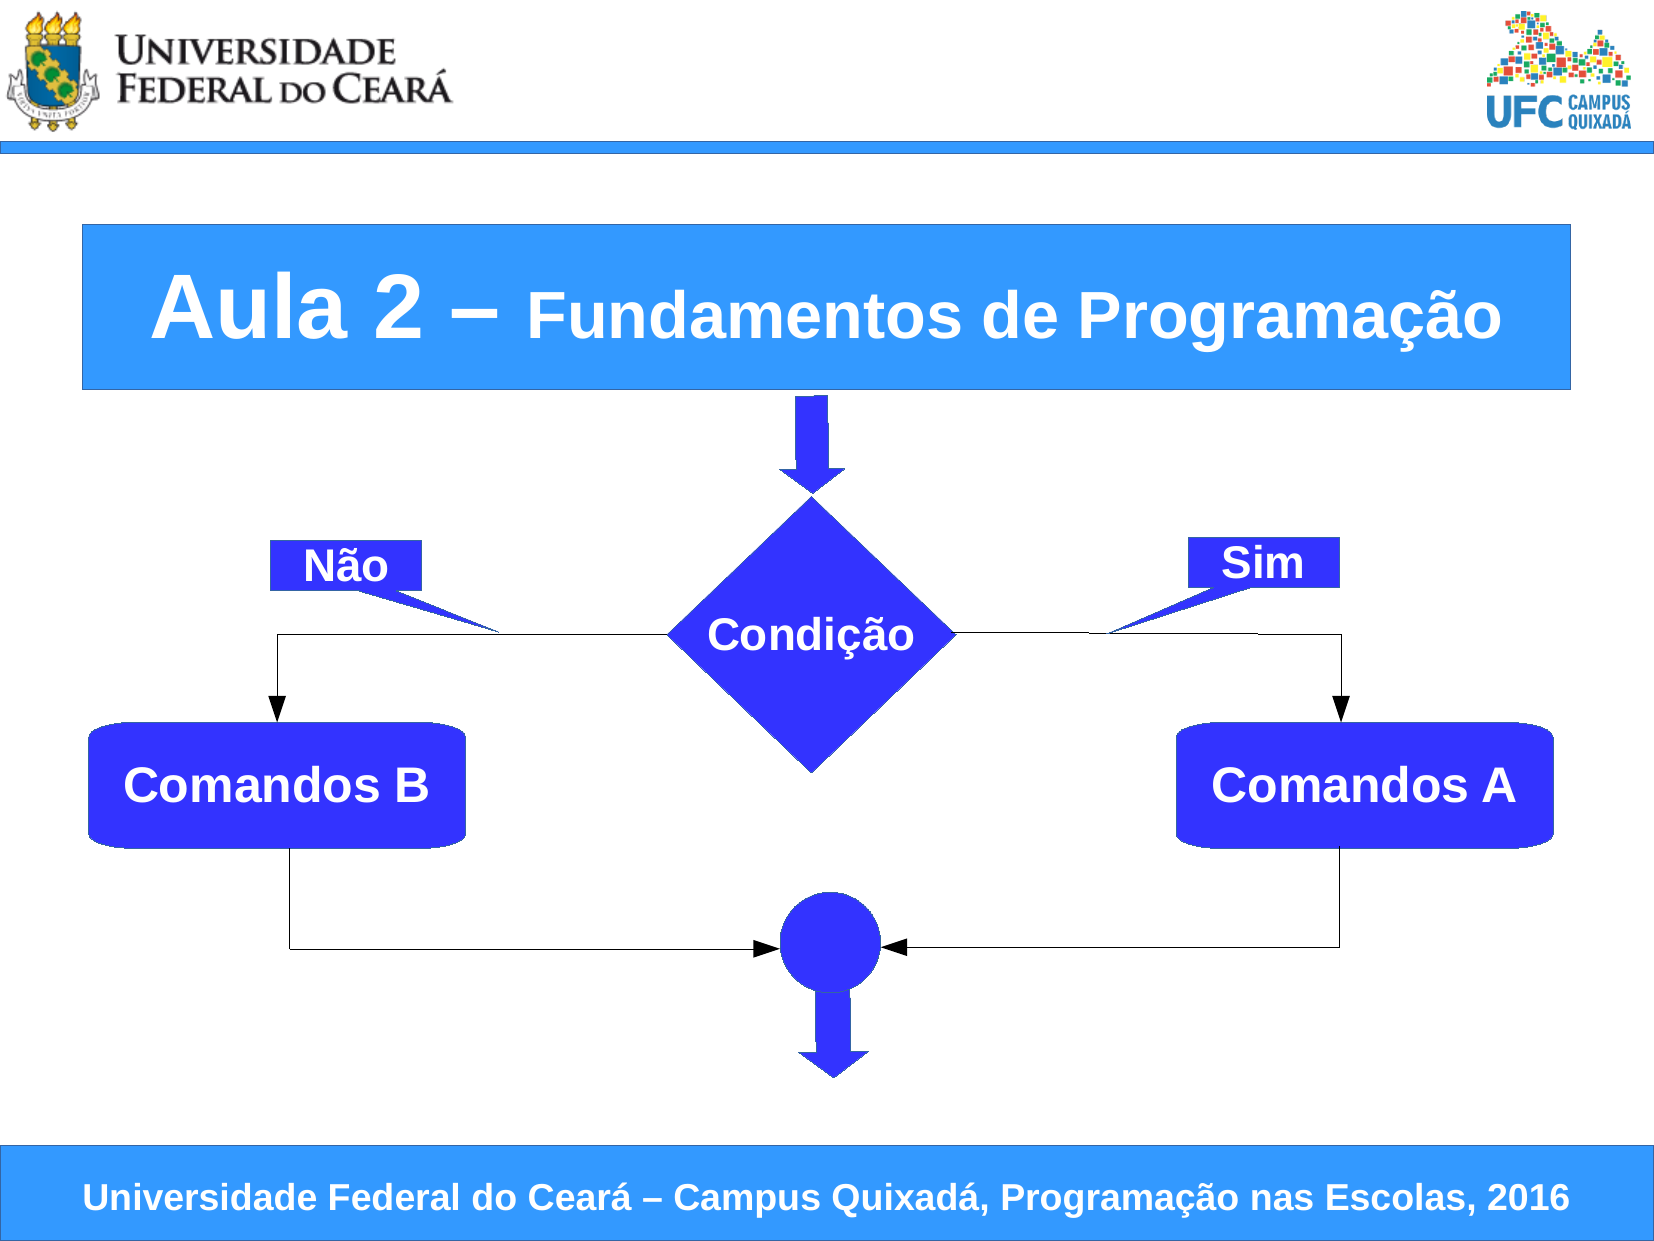

Aula 2 – Fundamentos de Programação
Aula 2 – Fundamentos de Programação
Condição
Sim
Não
Comandos B
Comandos A
Universidade Federal do Ceará – Campus Quixadá, Programação nas Escolas, 2016